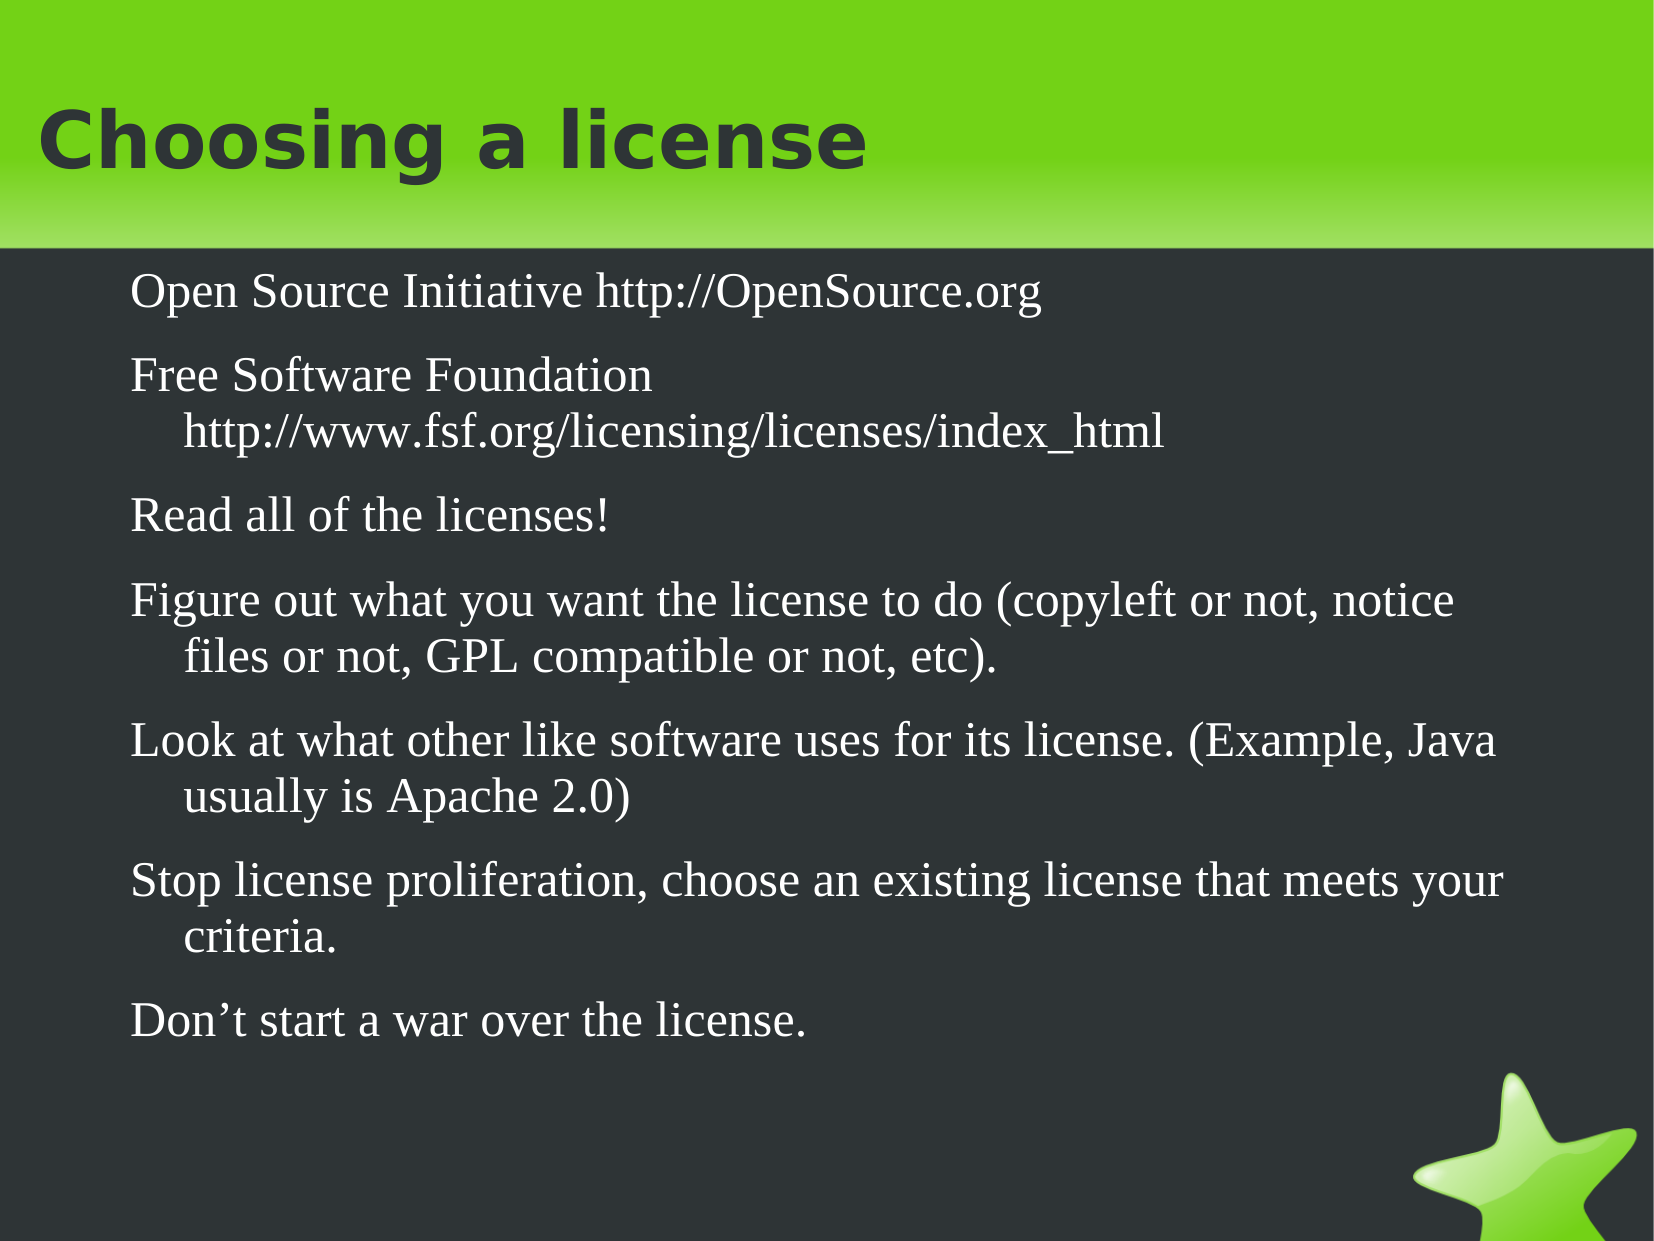

# Choosing a license
Open Source Initiative http://OpenSource.org
Free Software Foundation
http://www.fsf.org/licensing/licenses/index_html
Read all of the licenses!
Figure out what you want the license to do (copyleft or not, notice files or not, GPL compatible or not, etc).
Look at what other like software uses for its license. (Example, Java usually is Apache 2.0)
Stop license proliferation, choose an existing license that meets your criteria.
Don’t start a war over the license.